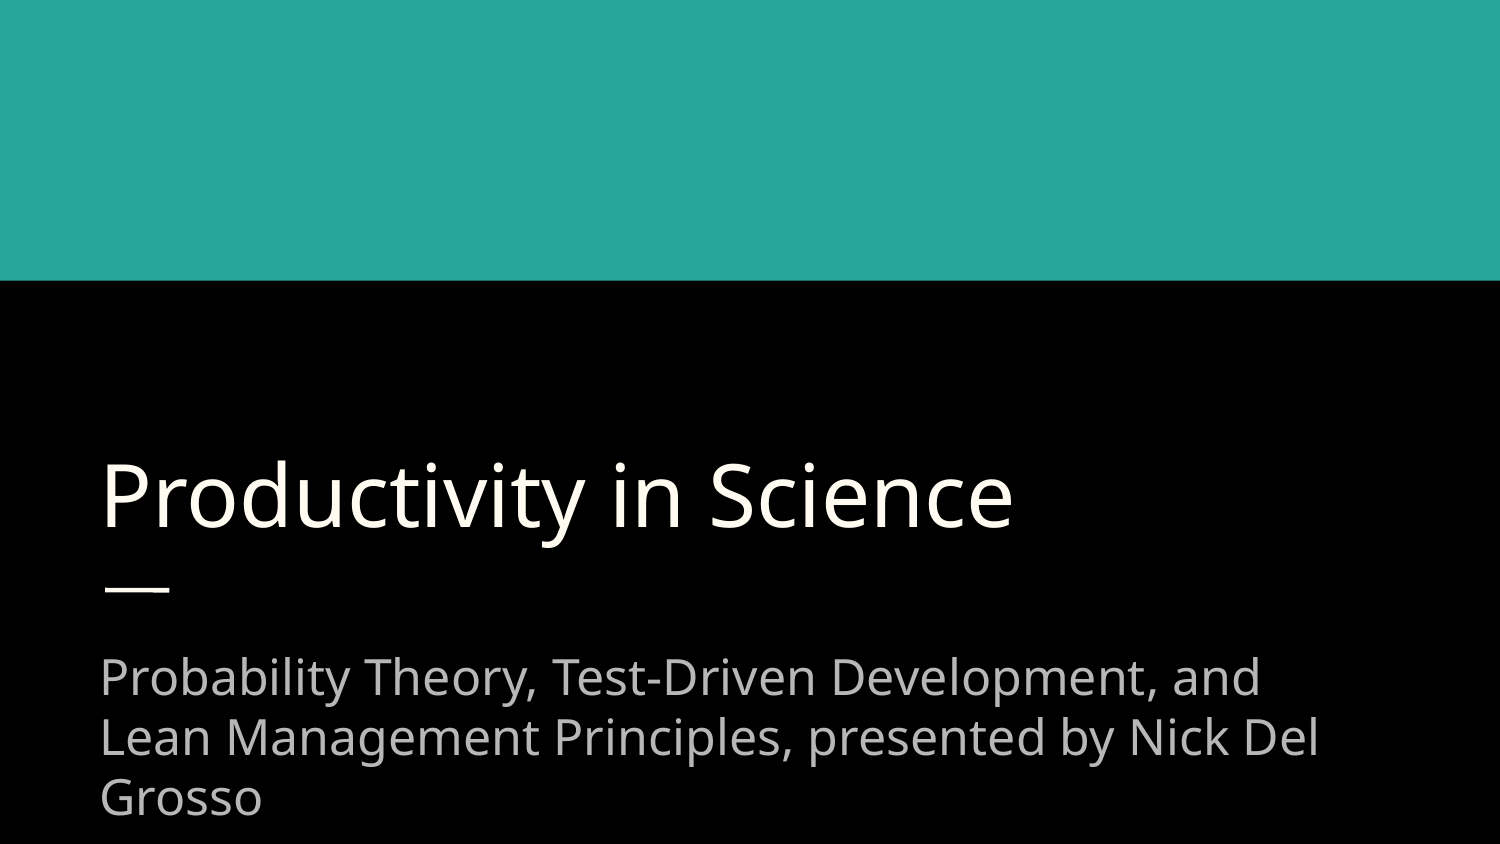

# Productivity in Science
Probability Theory, Test-Driven Development, and
Lean Management Principles, presented by Nick Del Grosso